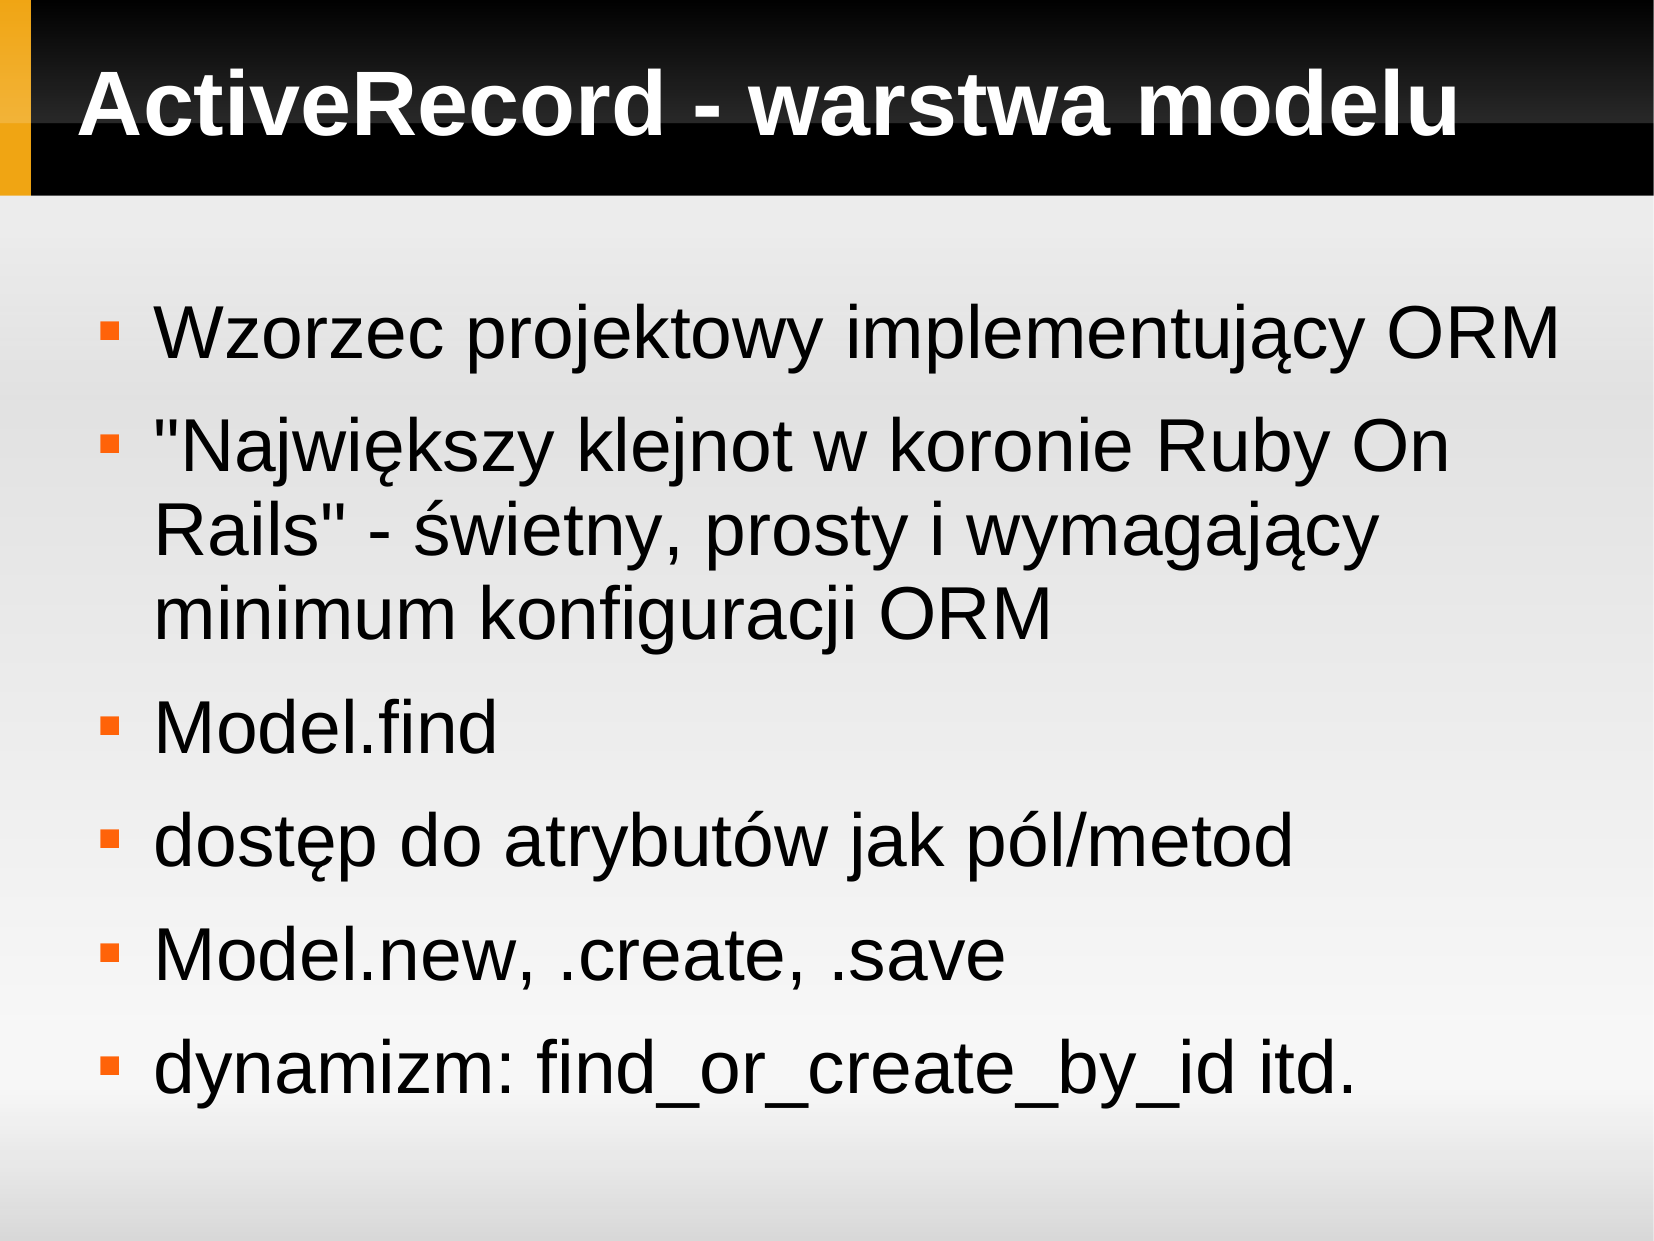

# ActiveRecord - warstwa modelu
Wzorzec projektowy implementujący ORM
"Największy klejnot w koronie Ruby On Rails" - świetny, prosty i wymagający minimum konfiguracji ORM
Model.find
dostęp do atrybutów jak pól/metod
Model.new, .create, .save
dynamizm: find_or_create_by_id itd.